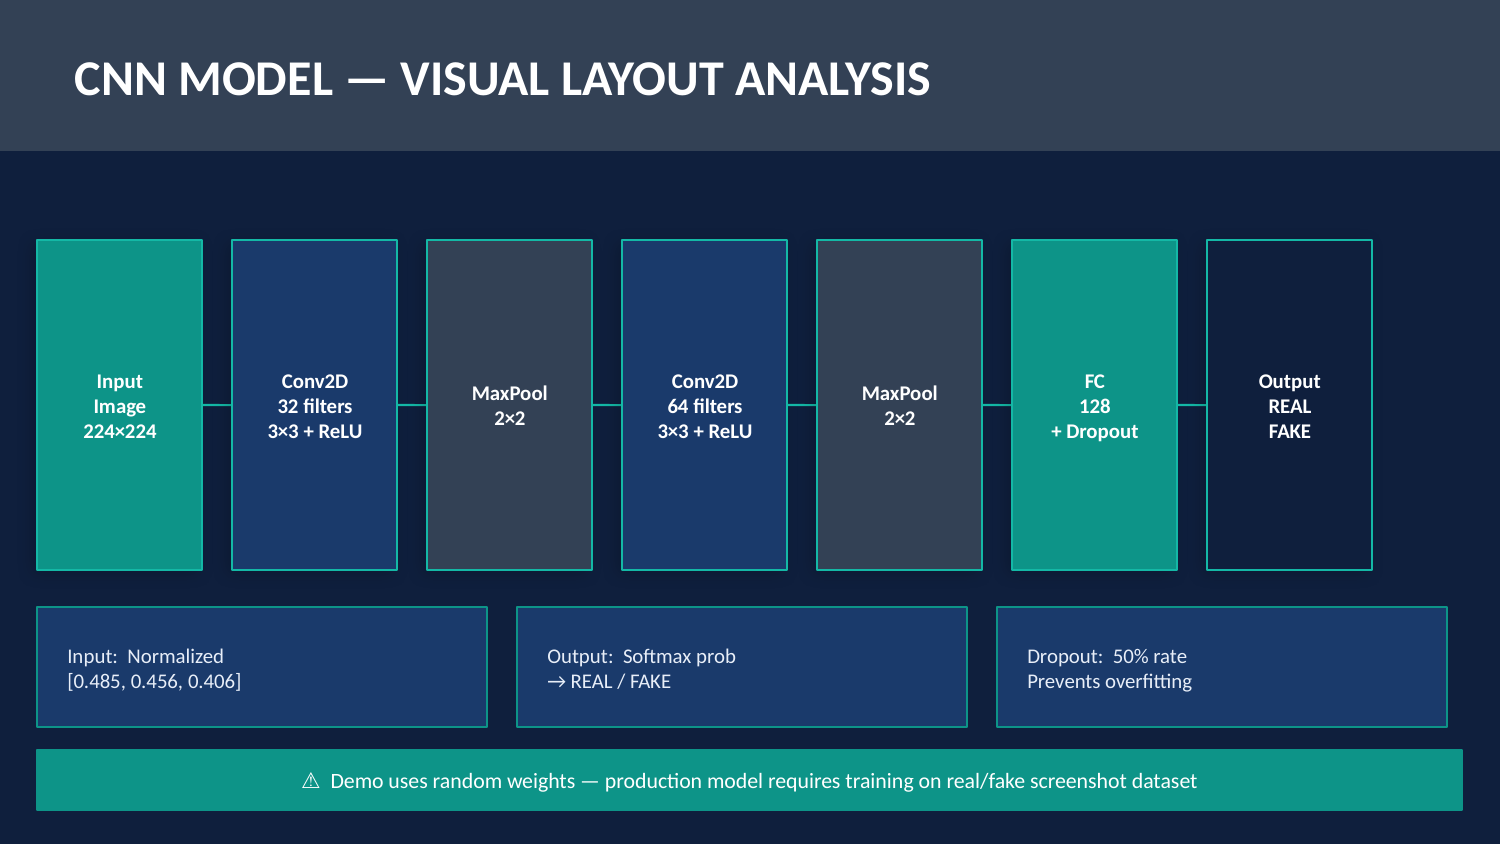

CNN MODEL — VISUAL LAYOUT ANALYSIS
Input
Image
224×224
Conv2D
32 filters
3×3 + ReLU
MaxPool
2×2
Conv2D
64 filters
3×3 + ReLU
MaxPool
2×2
FC
128
+ Dropout
Output
REAL
FAKE
Input: Normalized
[0.485, 0.456, 0.406]
Output: Softmax prob
→ REAL / FAKE
Dropout: 50% rate
Prevents overfitting
⚠️ Demo uses random weights — production model requires training on real/fake screenshot dataset